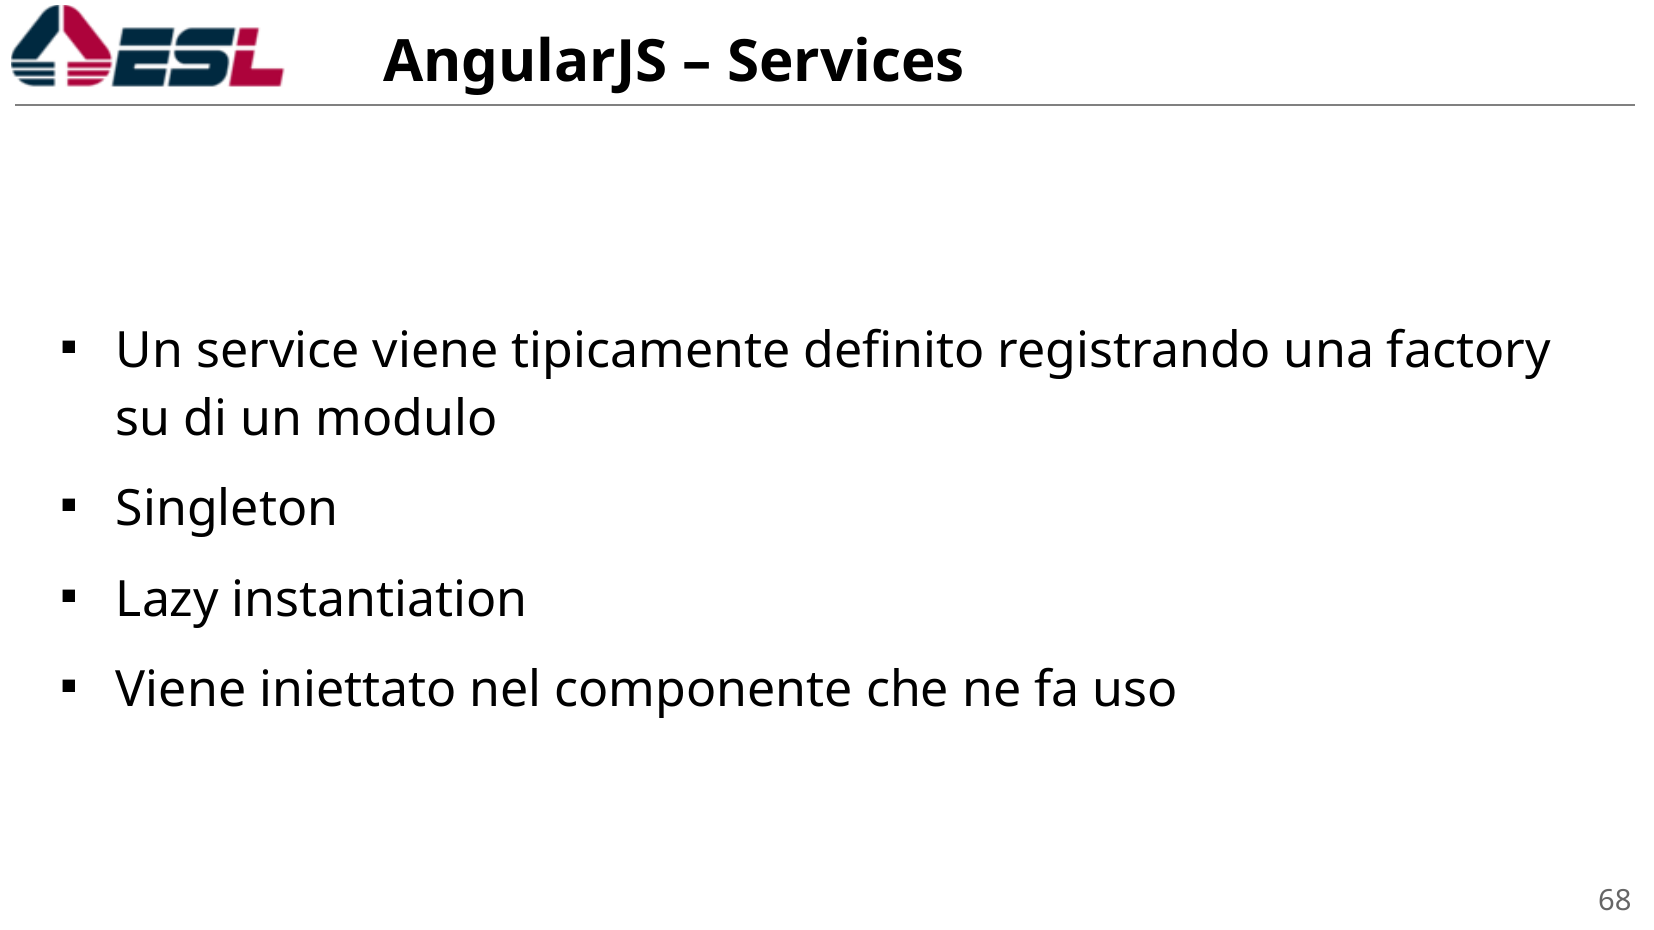

# AngularJS – Services
Un service viene tipicamente definito registrando una factory su di un modulo
Singleton
Lazy instantiation
Viene iniettato nel componente che ne fa uso